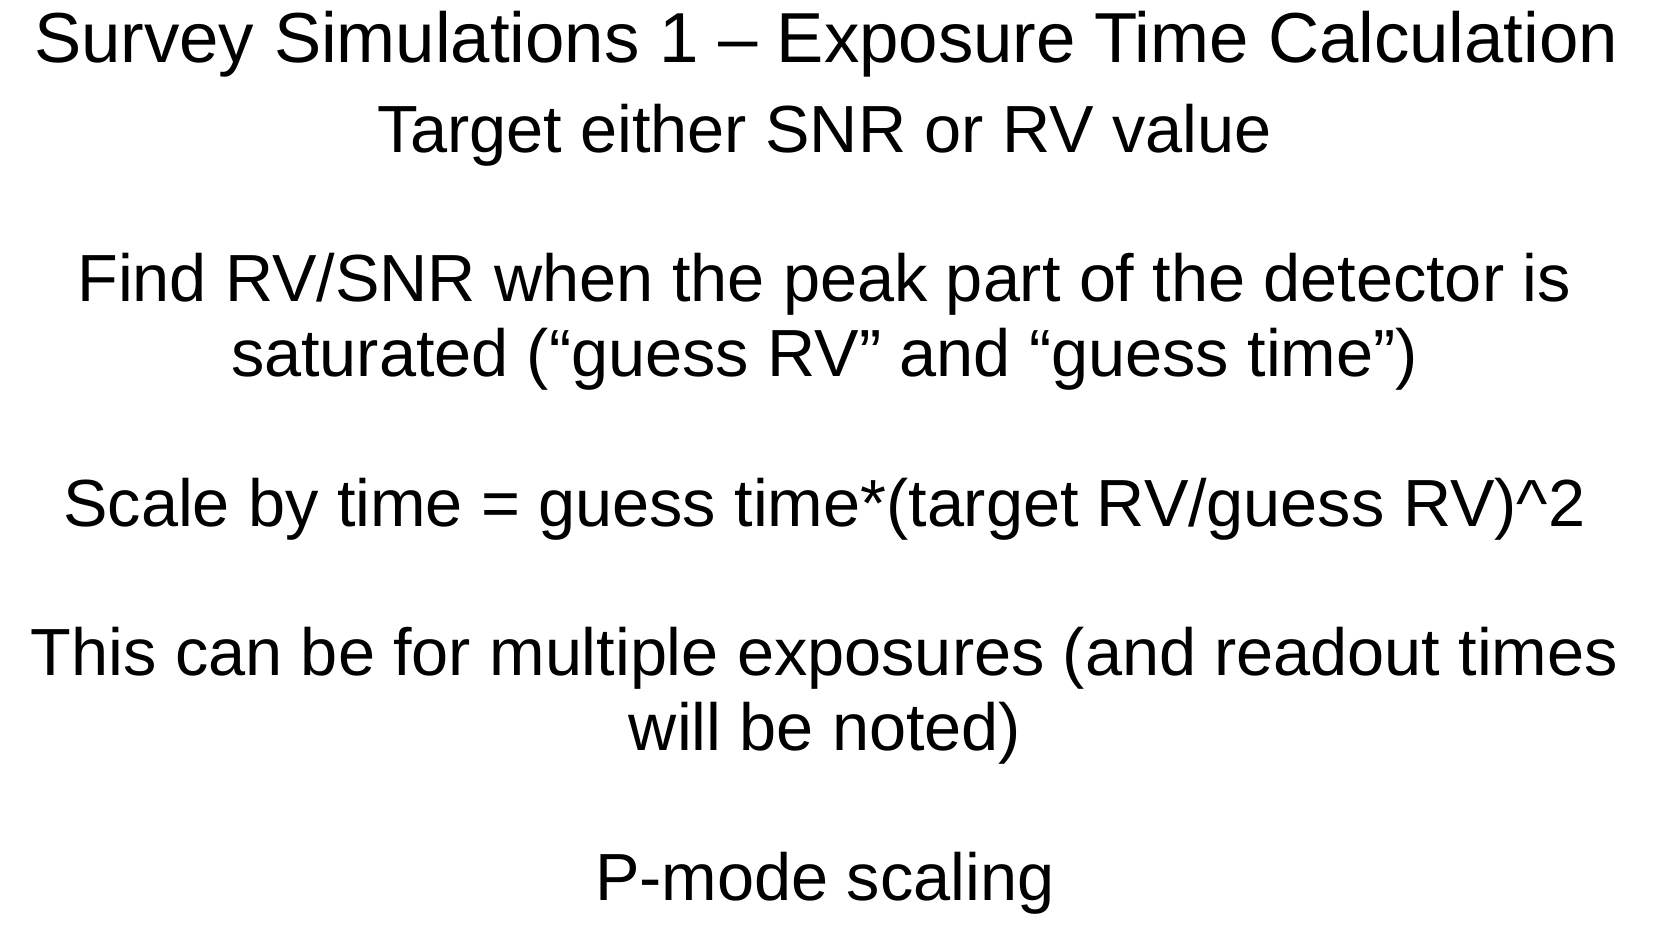

# Survey Simulations 1 – Exposure Time Calculation
Target either SNR or RV value
Find RV/SNR when the peak part of the detector is saturated (“guess RV” and “guess time”)
Scale by time = guess time*(target RV/guess RV)^2
This can be for multiple exposures (and readout times will be noted)
P-mode scaling